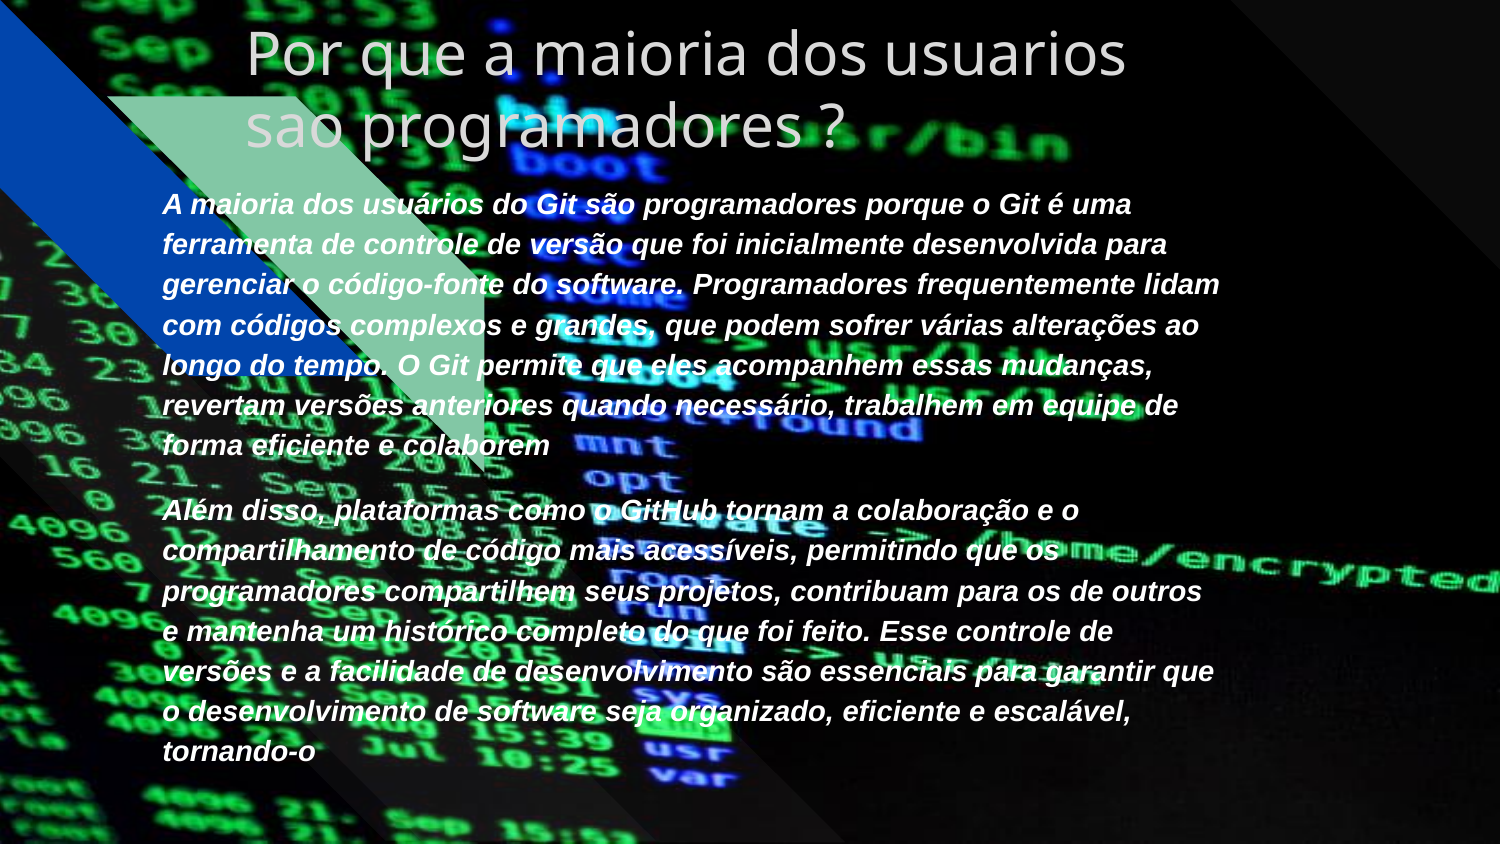

Por que a maioria dos usuarios sao programadores ?
A maioria dos usuários do Git são programadores porque o Git é uma ferramenta de controle de versão que foi inicialmente desenvolvida para gerenciar o código-fonte do software. Programadores frequentemente lidam com códigos complexos e grandes, que podem sofrer várias alterações ao longo do tempo. O Git permite que eles acompanhem essas mudanças, revertam versões anteriores quando necessário, trabalhem em equipe de forma eficiente e colaborem
Além disso, plataformas como o GitHub tornam a colaboração e o compartilhamento de código mais acessíveis, permitindo que os programadores compartilhem seus projetos, contribuam para os de outros e mantenha um histórico completo do que foi feito. Esse controle de versões e a facilidade de desenvolvimento são essenciais para garantir que o desenvolvimento de software seja organizado, eficiente e escalável, tornando-o
#